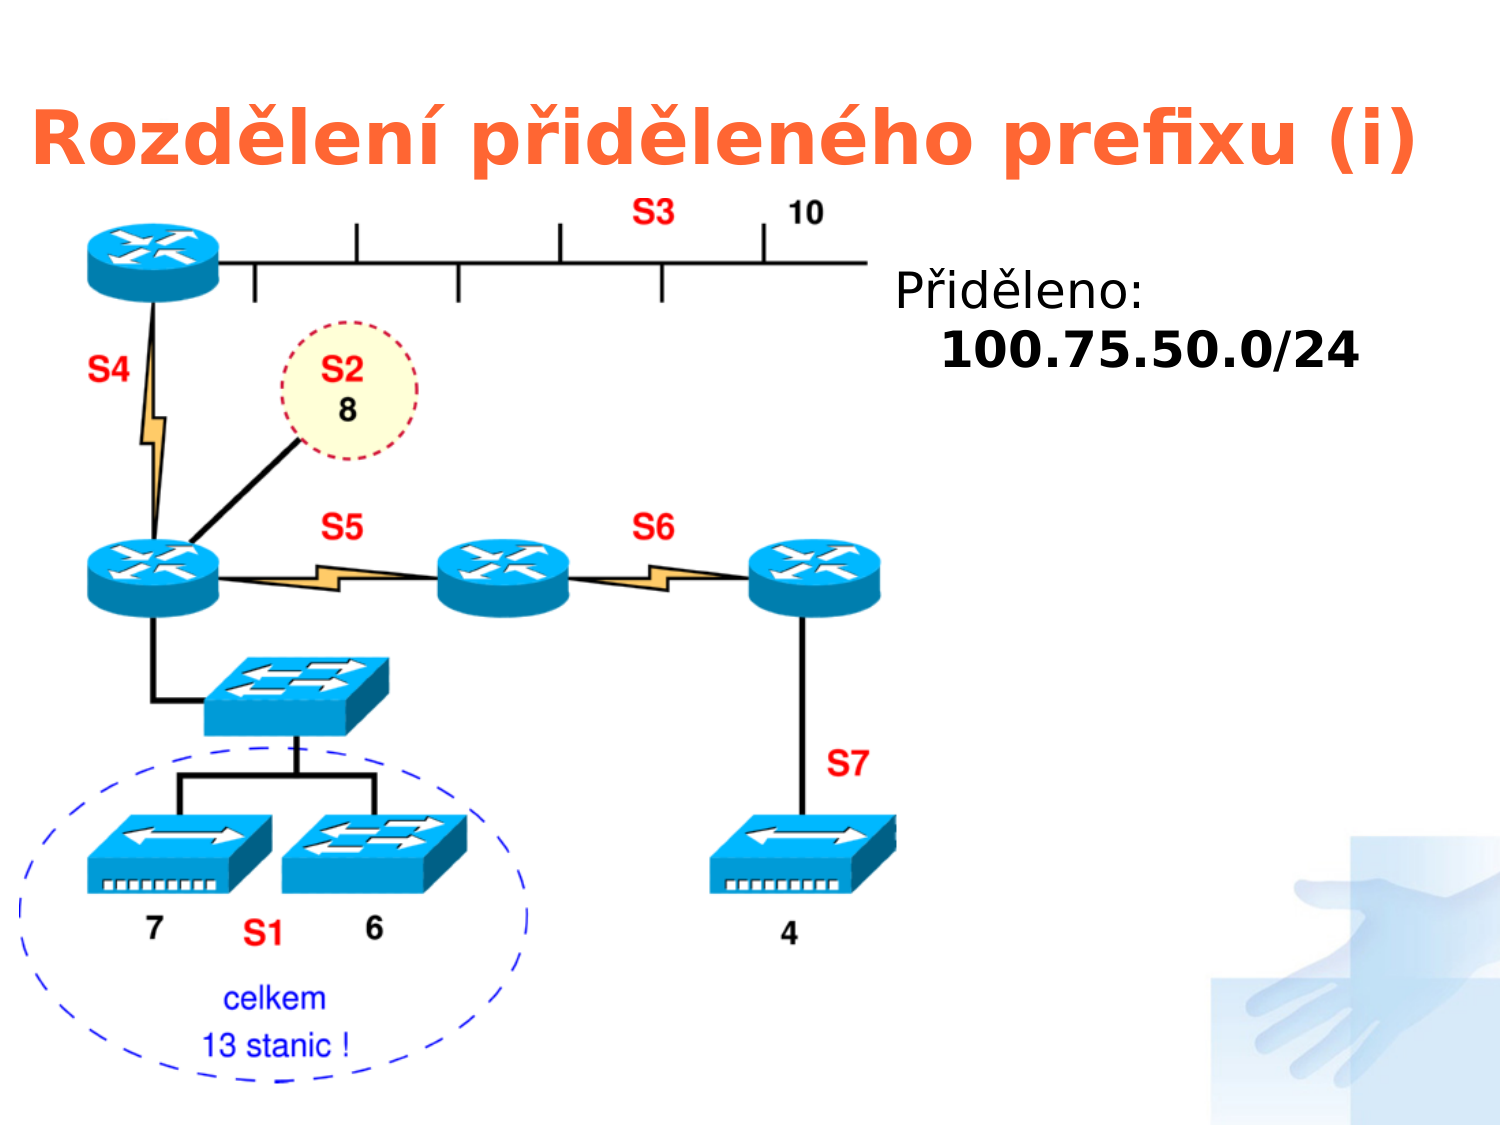

# Rozdělení přiděleného prefixu (i)
Přiděleno:
100.75.50.0/24